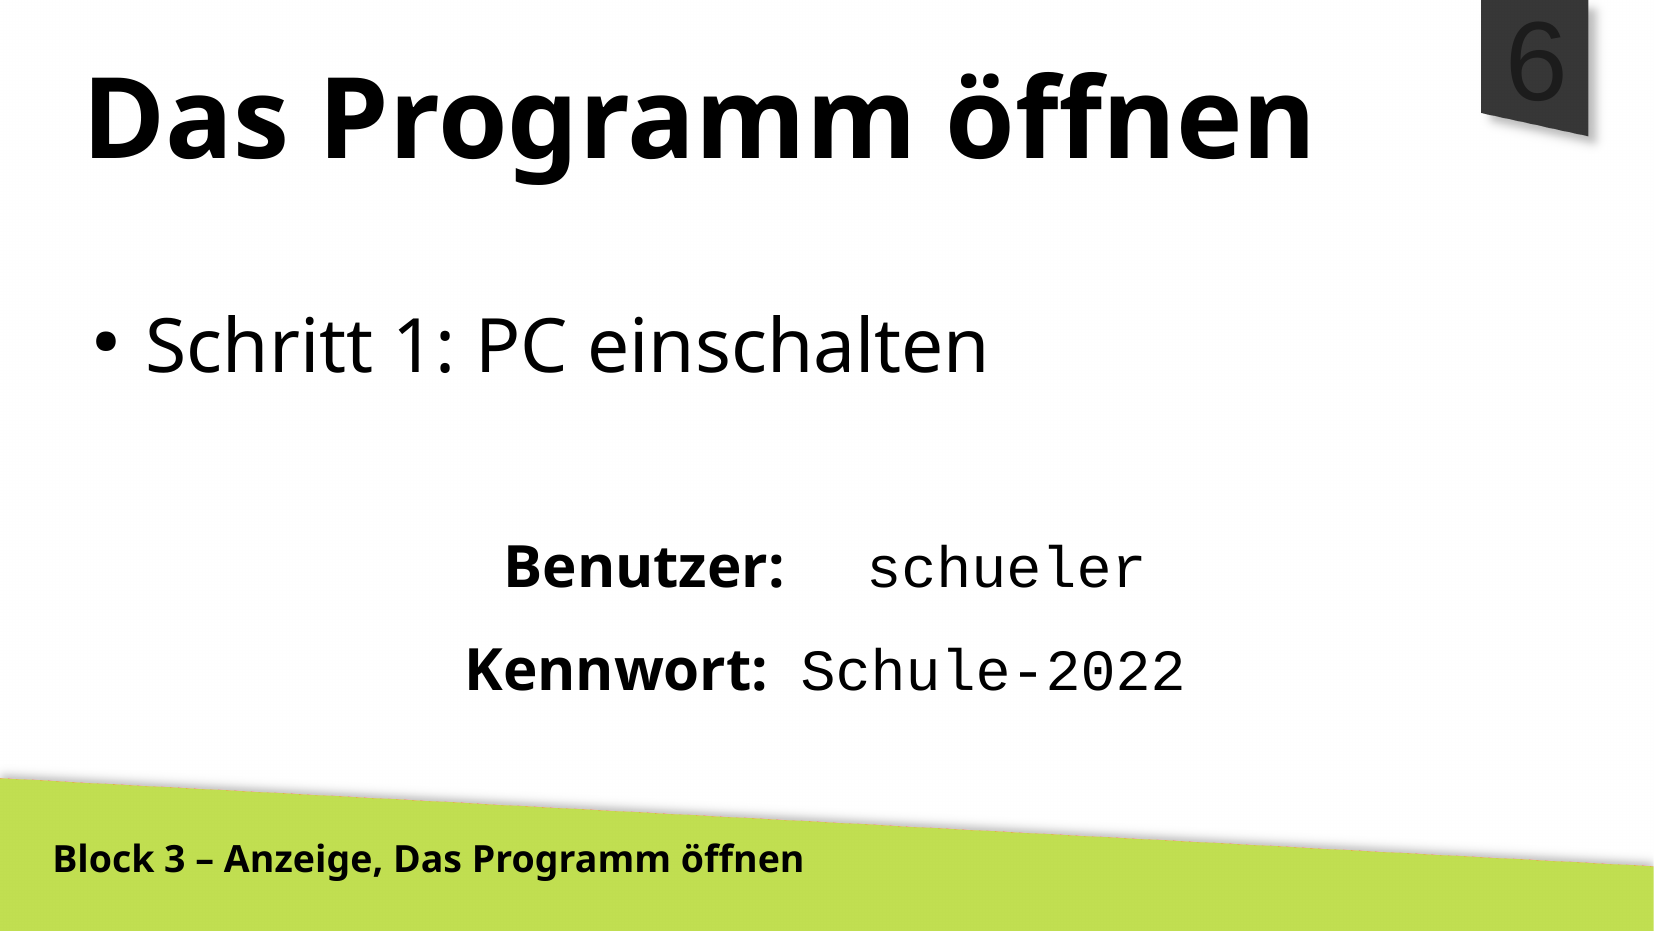

# Das Programm öffnen
Schritt 1: PC einschalten
Benutzer: schueler
Kennwort: Schule-2022
Block 3 – Anzeige, Das Programm öffnen